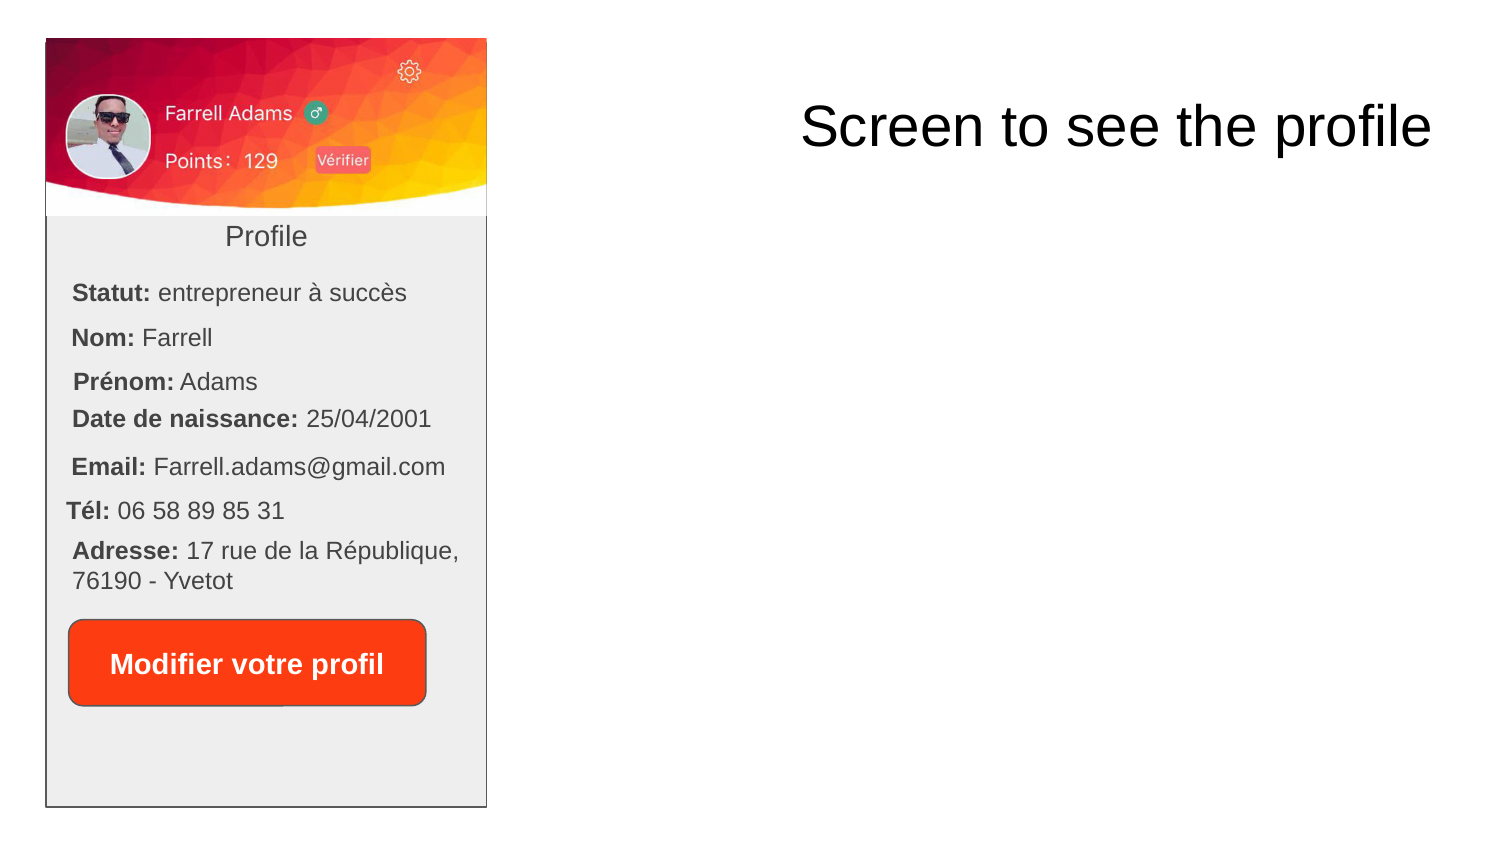

# Screen to see the profile
Profile
Statut: entrepreneur à succès
Nom: Farrell
 Prénom: Adams
Date de naissance: 25/04/2001
Email: Farrell.adams@gmail.com
Tél: 06 58 89 85 31
Adresse: 17 rue de la République,
76190 - Yvetot
Modifier votre profil